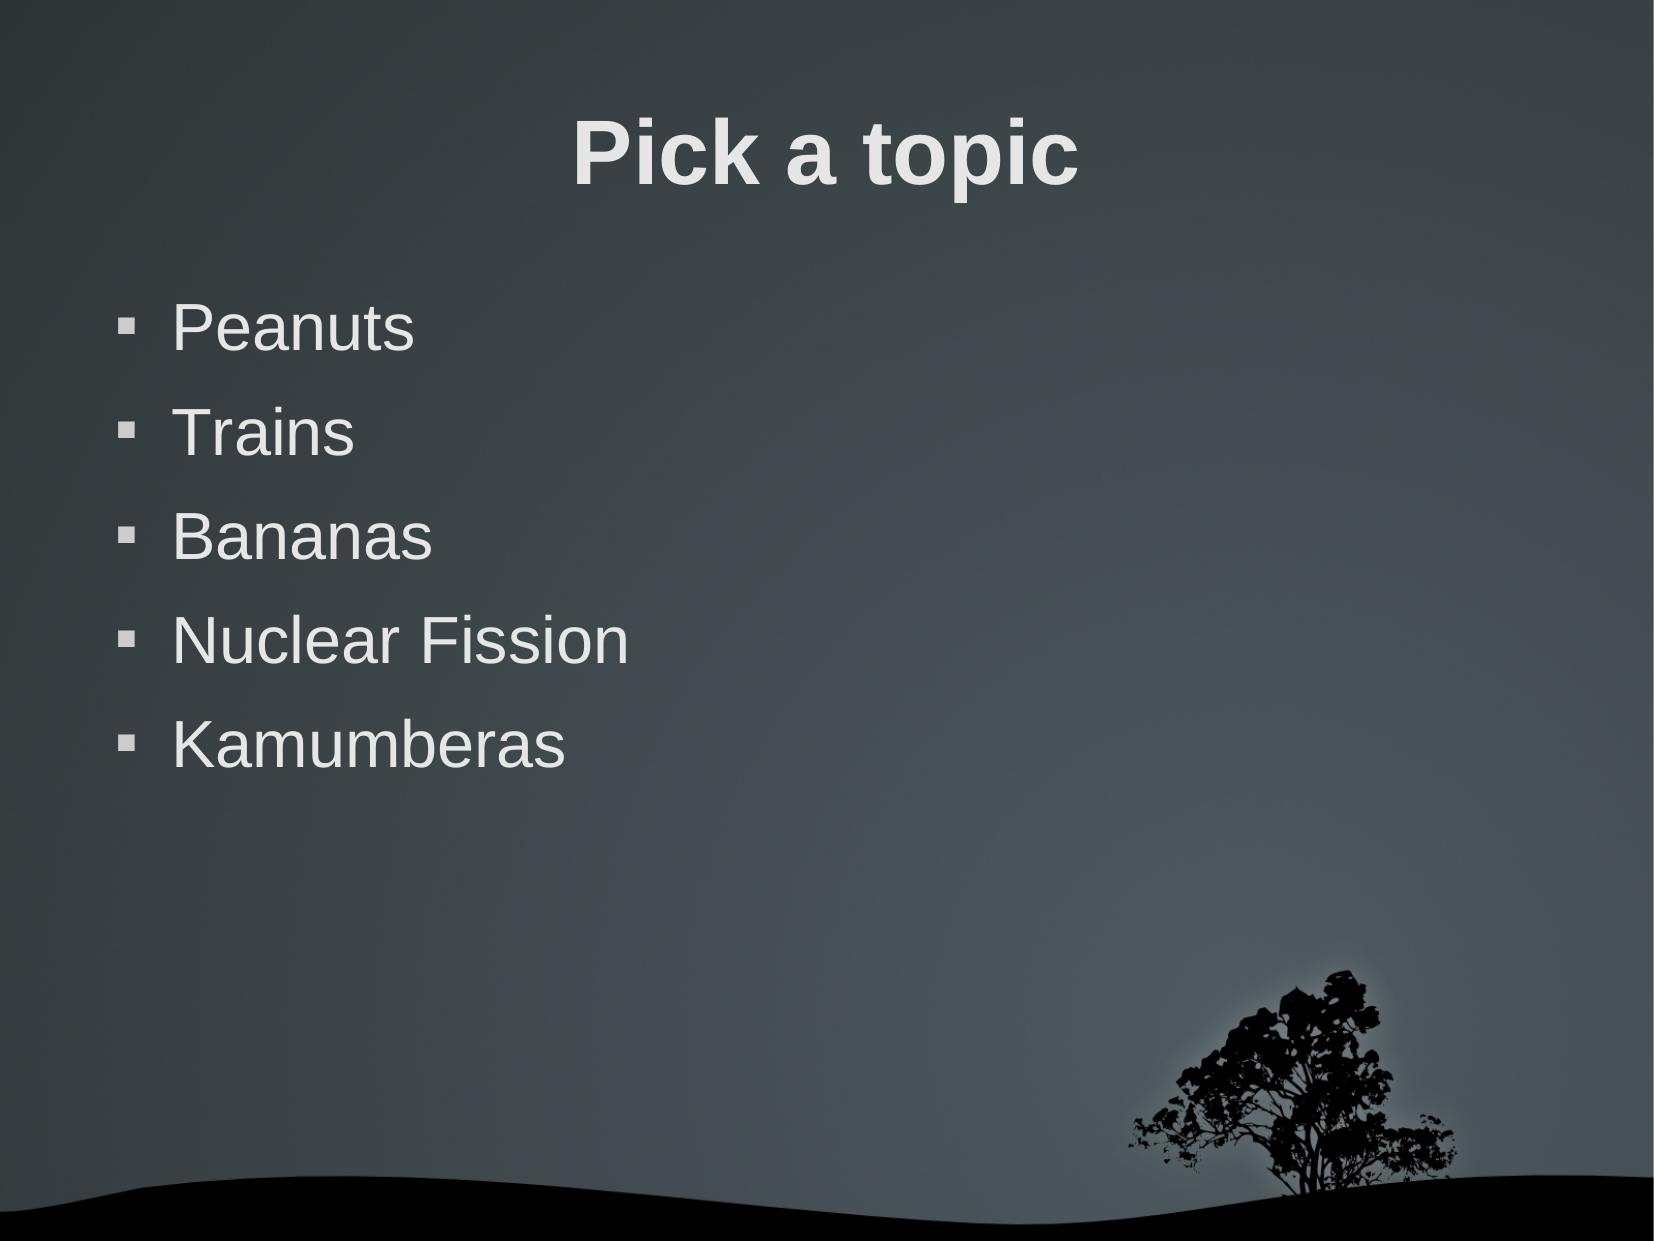

# Pick a topic
Peanuts
Trains
Bananas
Nuclear Fission
Kamumberas